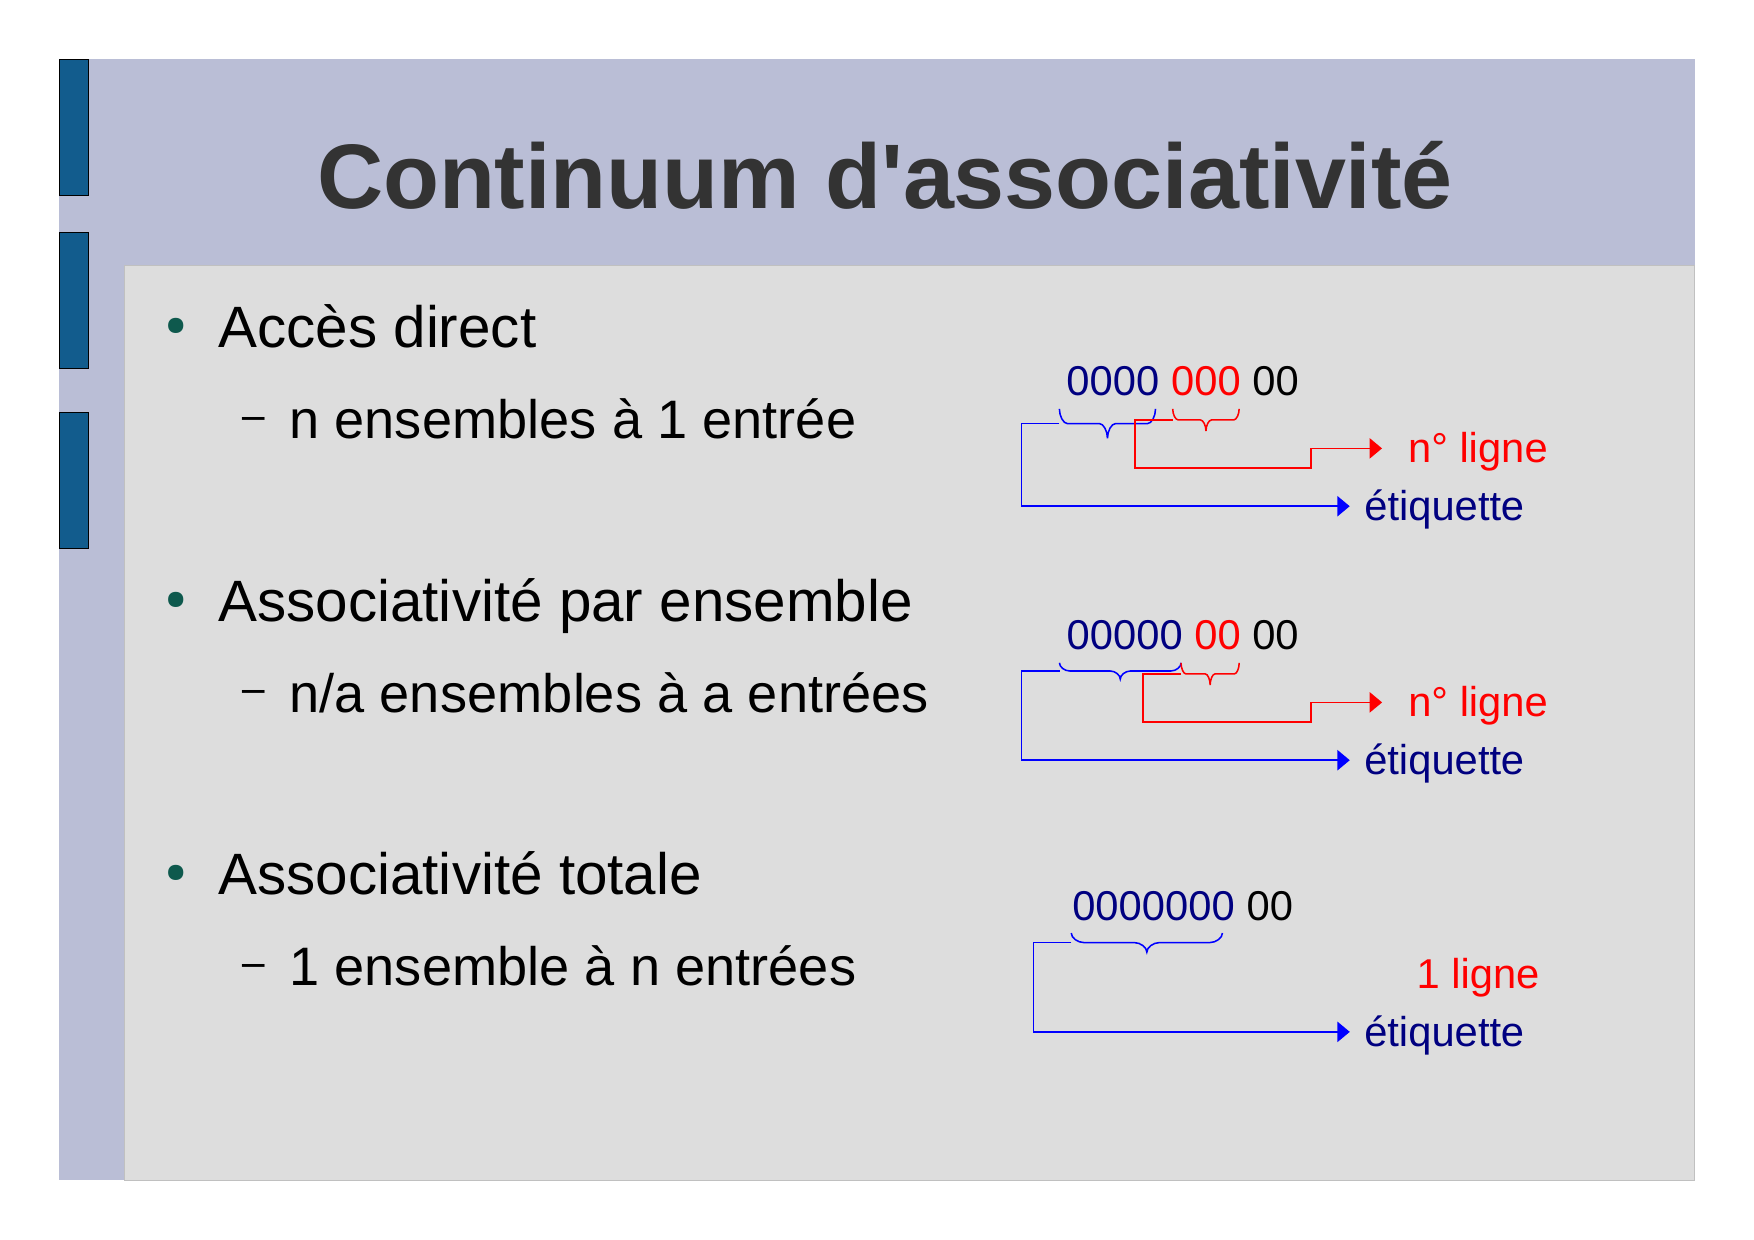

# Continuum d'associativité
Accès direct
n ensembles à 1 entrée
Associativité par ensemble
n/a ensembles à a entrées
Associativité totale
1 ensemble à n entrées
0000 000 00
 n° ligne
étiquette
00000 00 00
 n° ligne
étiquette
0000000 00
 1 ligne
étiquette